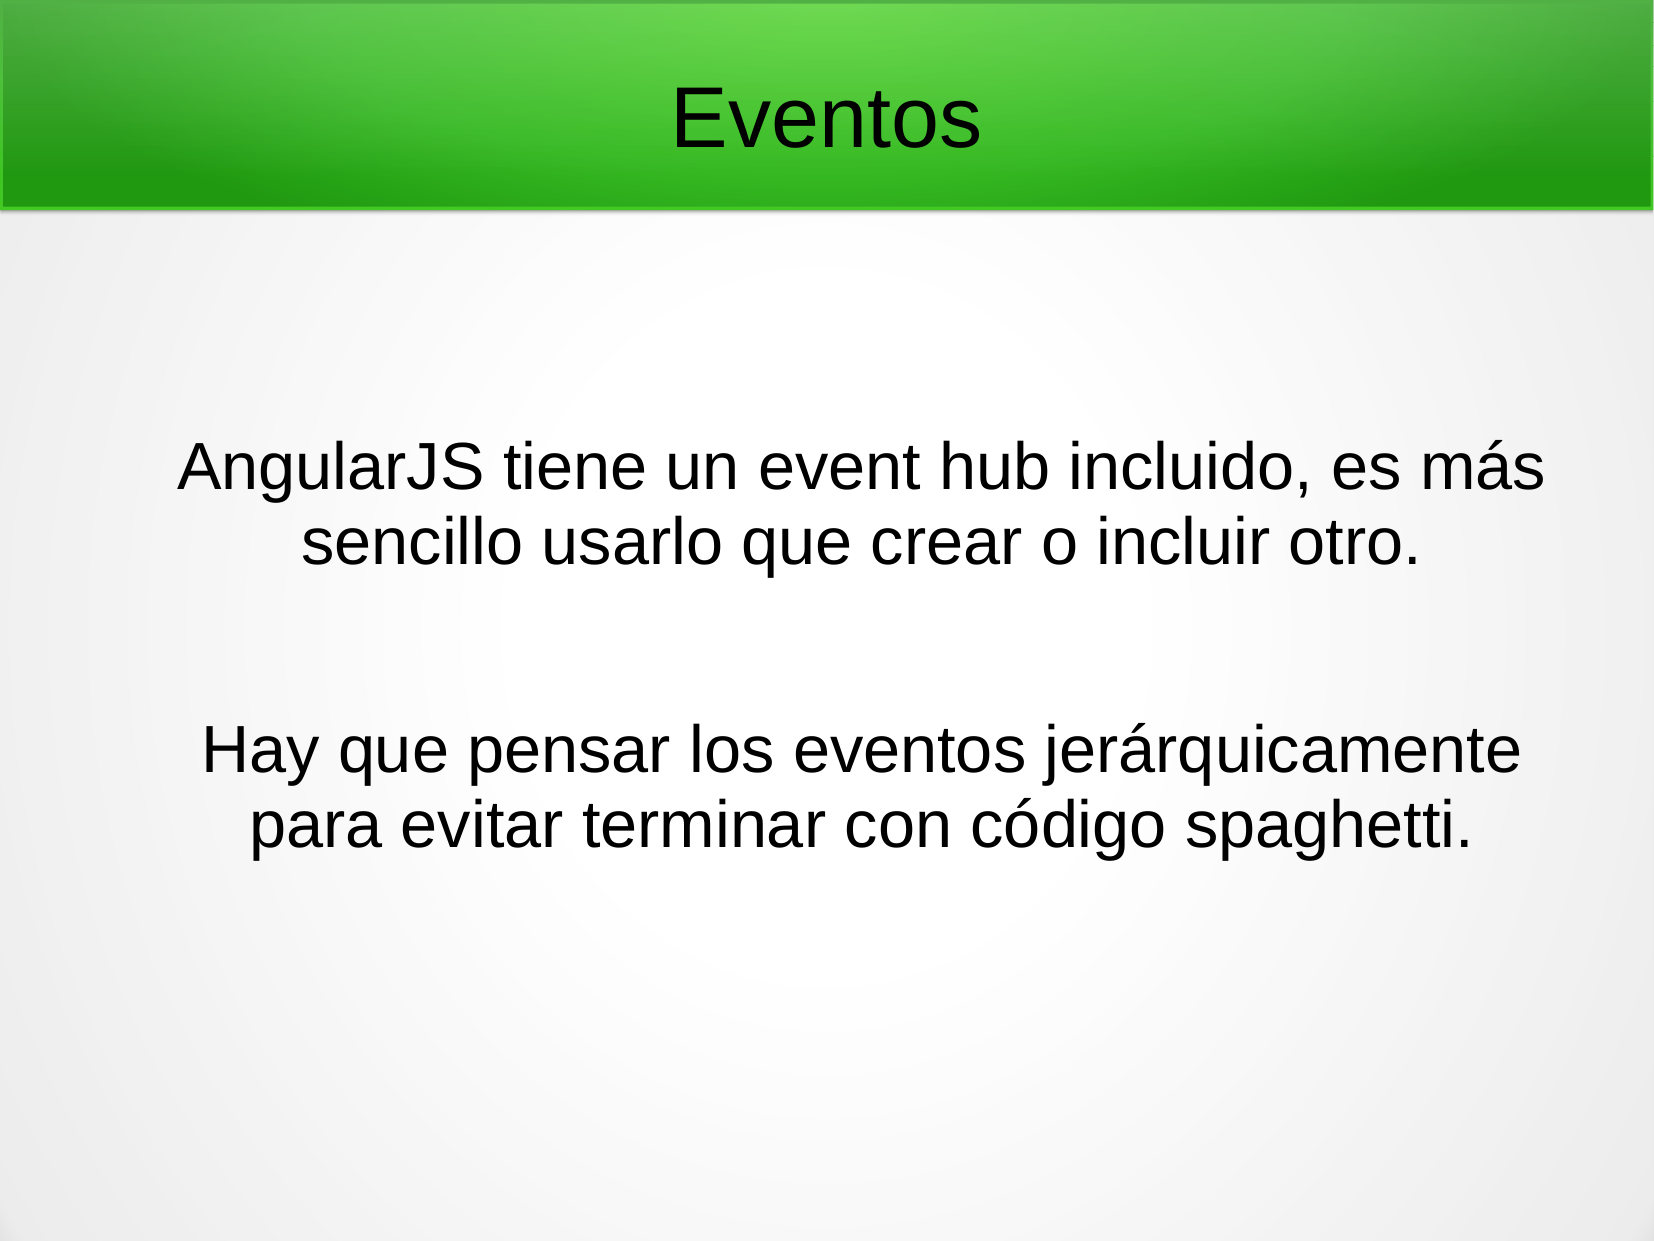

# Eventos
AngularJS tiene un event hub incluido, es más sencillo usarlo que crear o incluir otro.
Hay que pensar los eventos jerárquicamente para evitar terminar con código spaghetti.